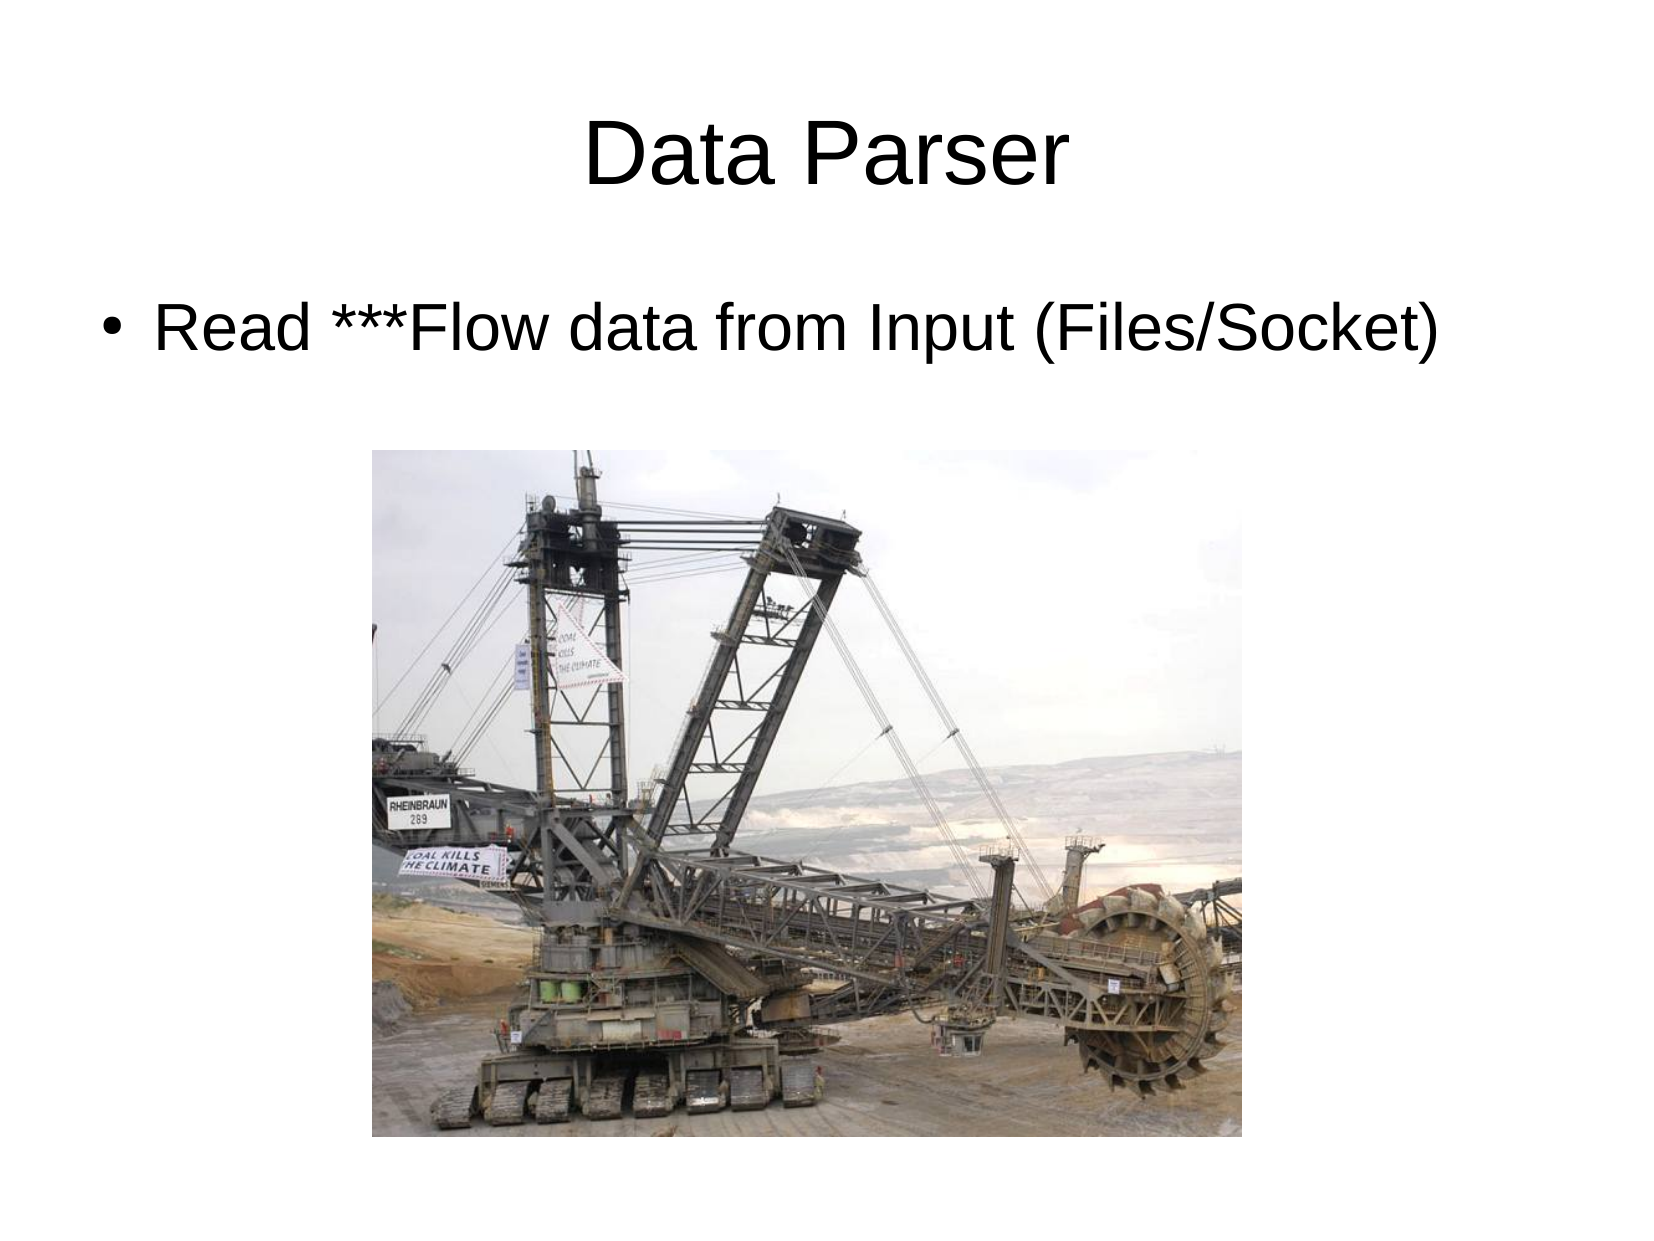

# Data Parser
Read ***Flow data from Input (Files/Socket)